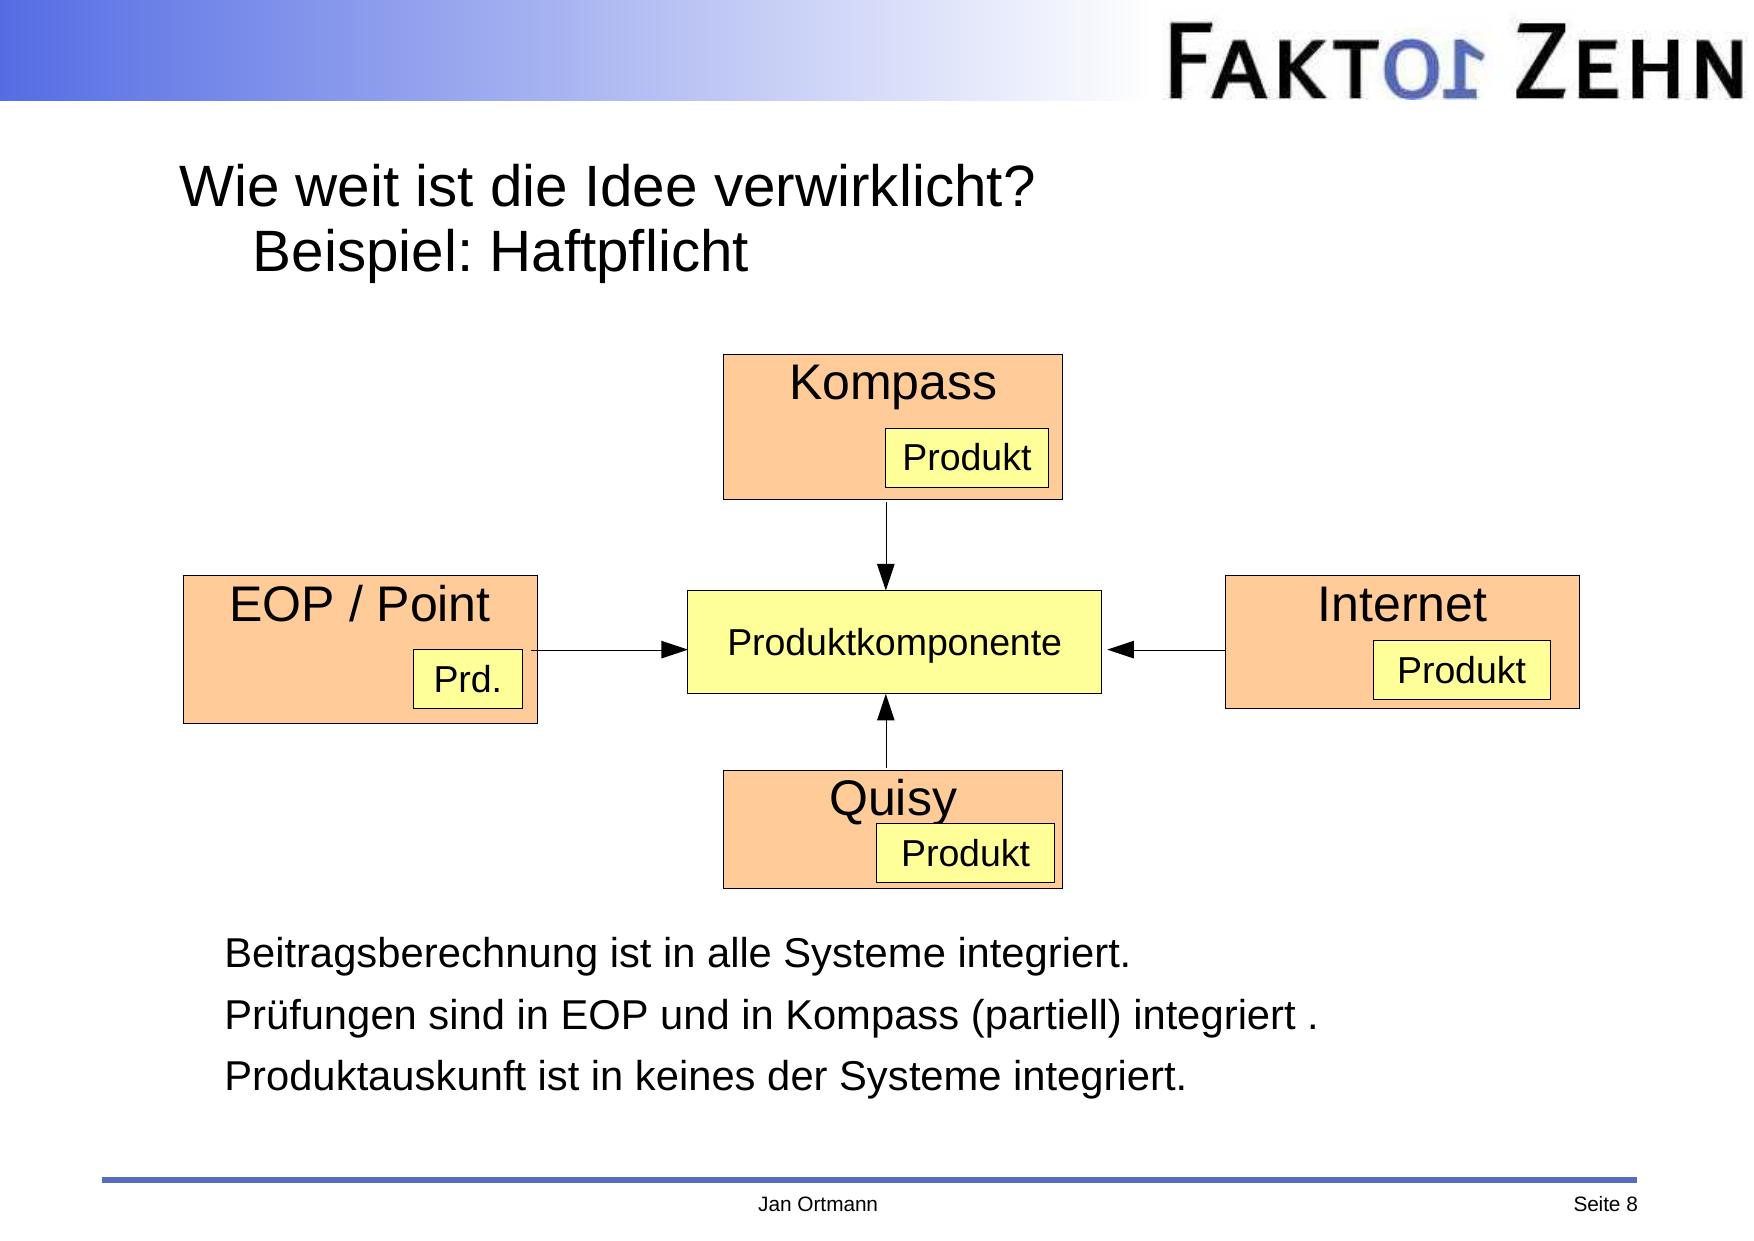

# Wie weit ist die Idee verwirklicht? Beispiel: Haftpflicht
Kompass
Produkt
EOP / Point
Internet
Produktkomponente
Produkt
Prd.
Quisy
Produkt
Beitragsberechnung ist in alle Systeme integriert.
Prüfungen sind in EOP und in Kompass (partiell) integriert .
Produktauskunft ist in keines der Systeme integriert.